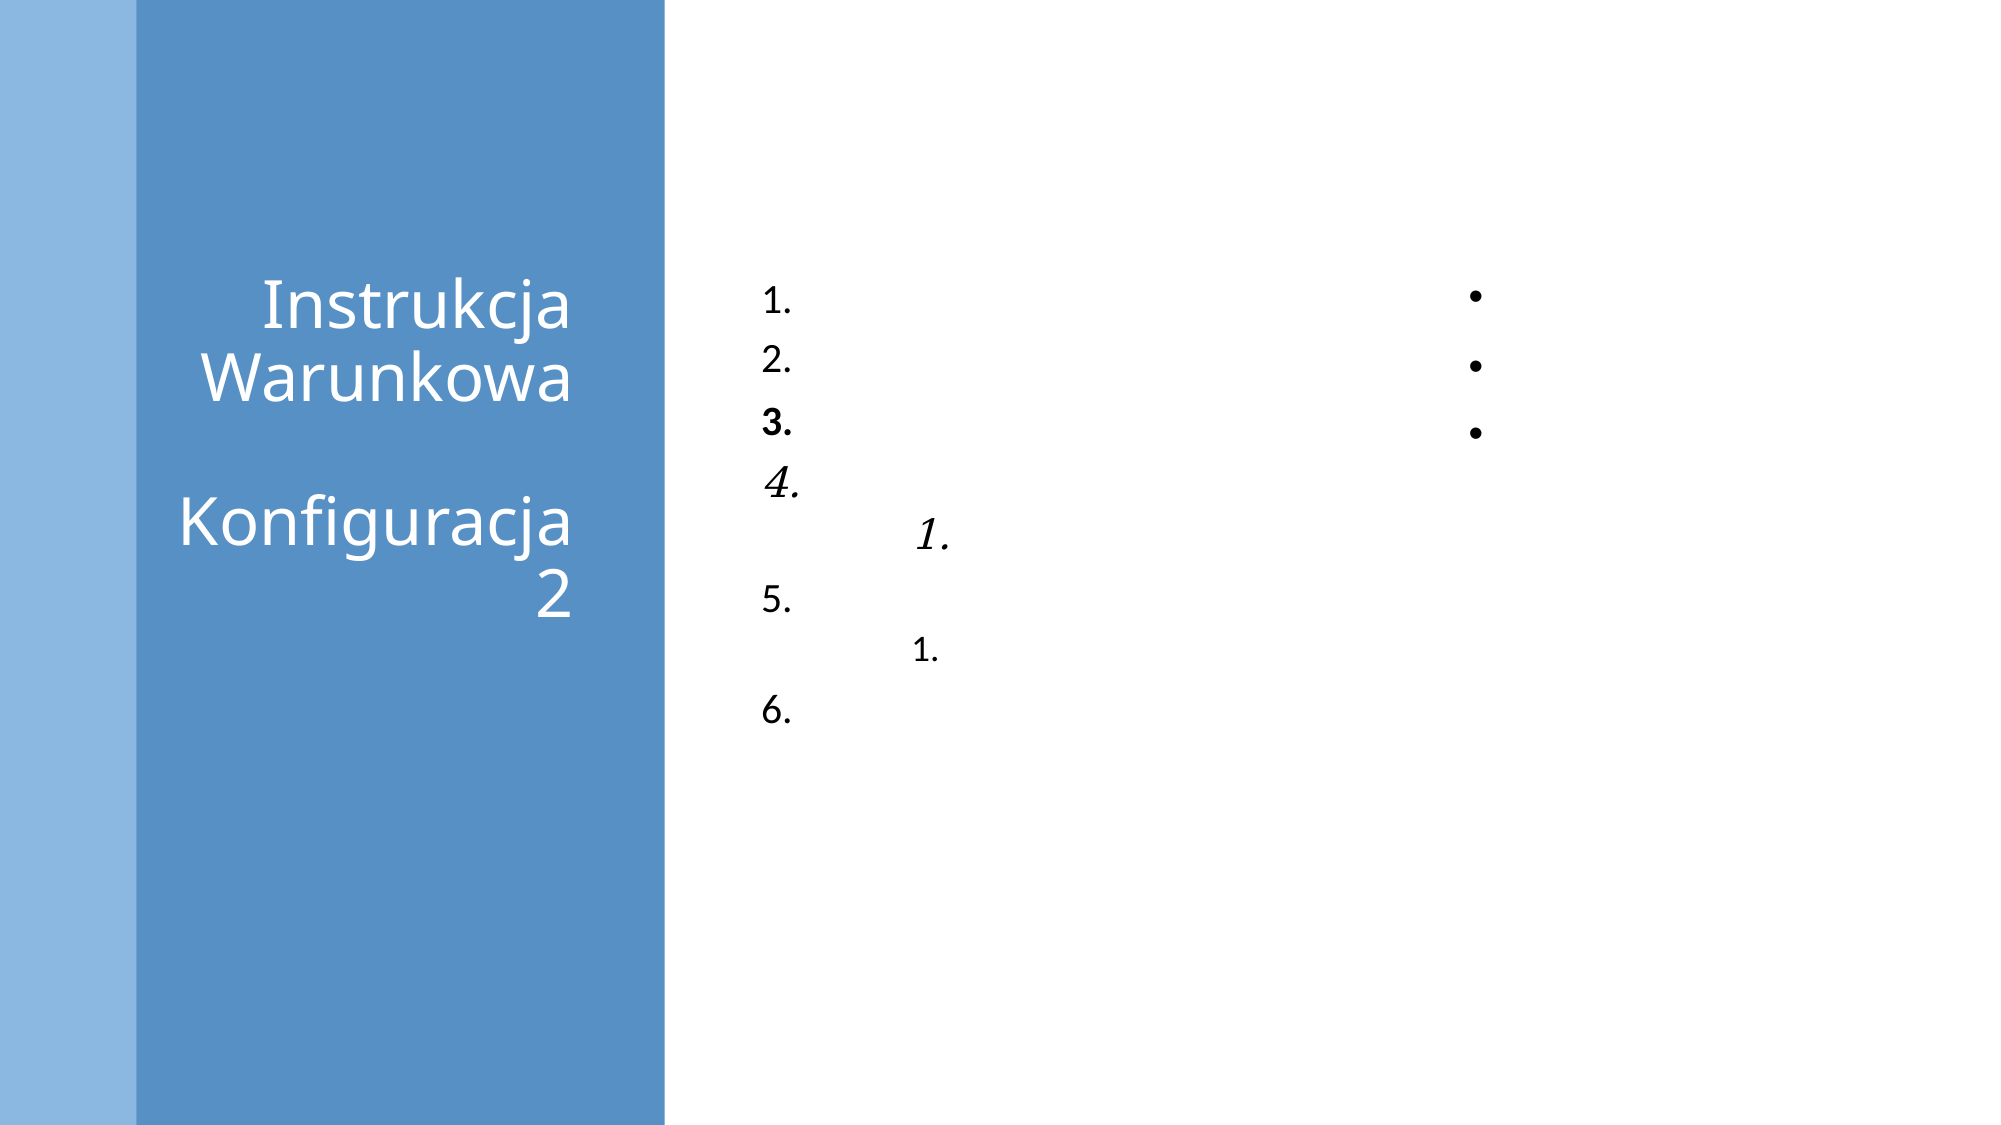

Program
Pamięć
# Instrukcja Warunkowa Konfiguracja 2